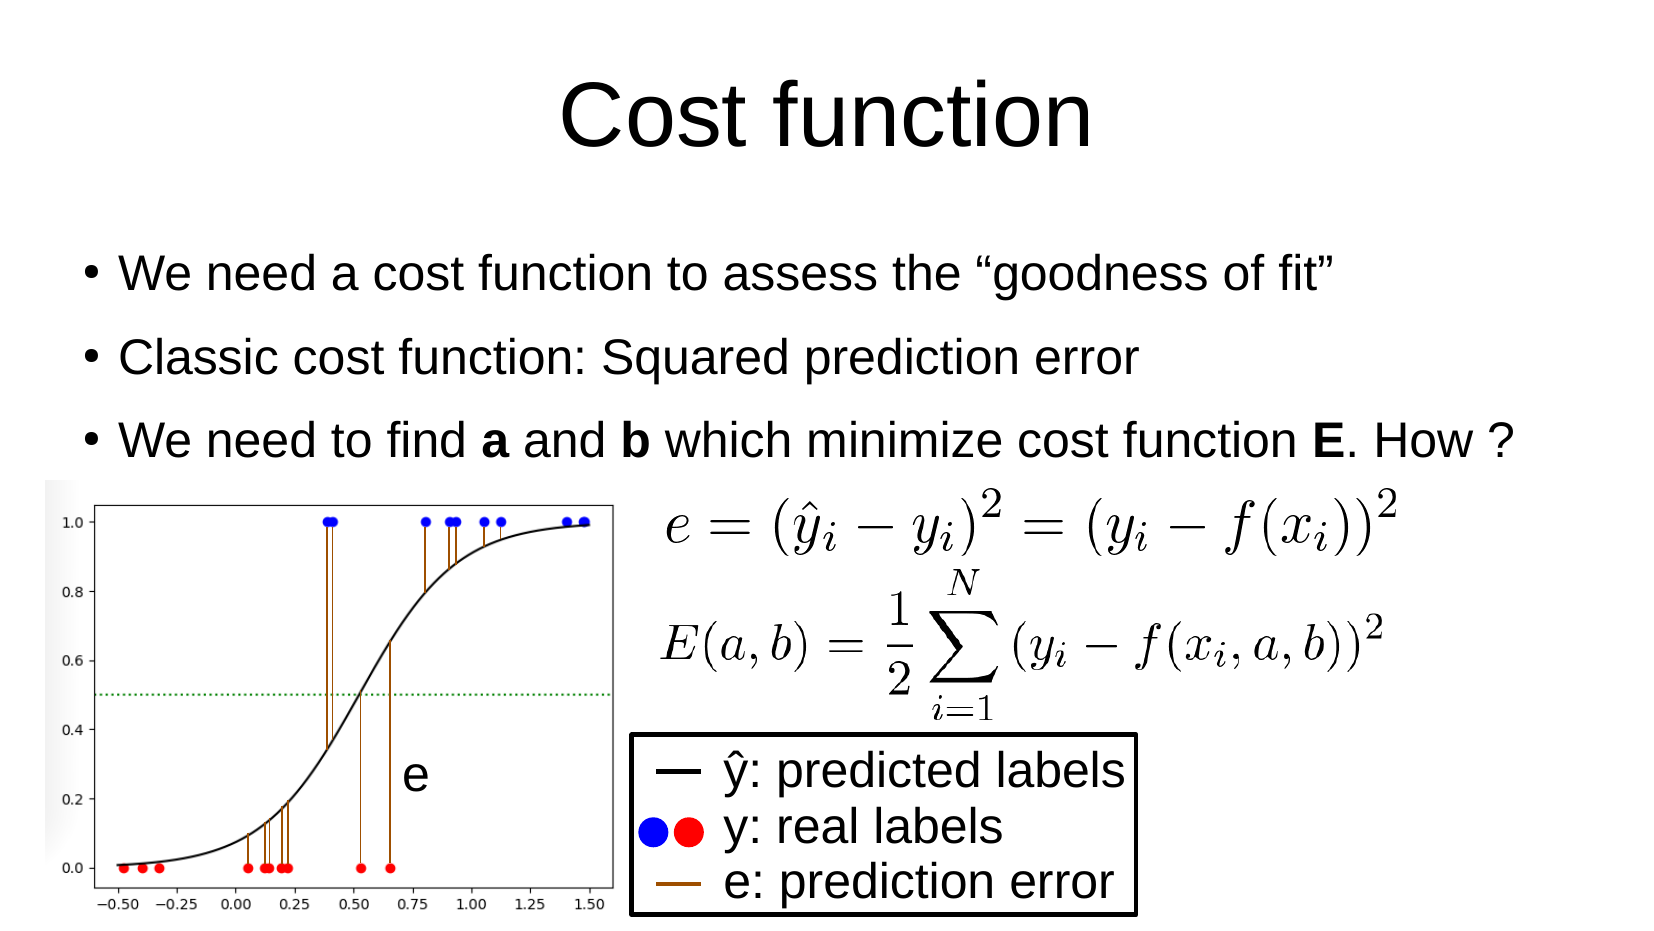

# Cost function
We need a cost function to assess the “goodness of fit”
Classic cost function: Squared prediction error
We need to find a and b which minimize cost function E. How ?
ŷ: predicted labels
y: real labels
e: prediction error
e